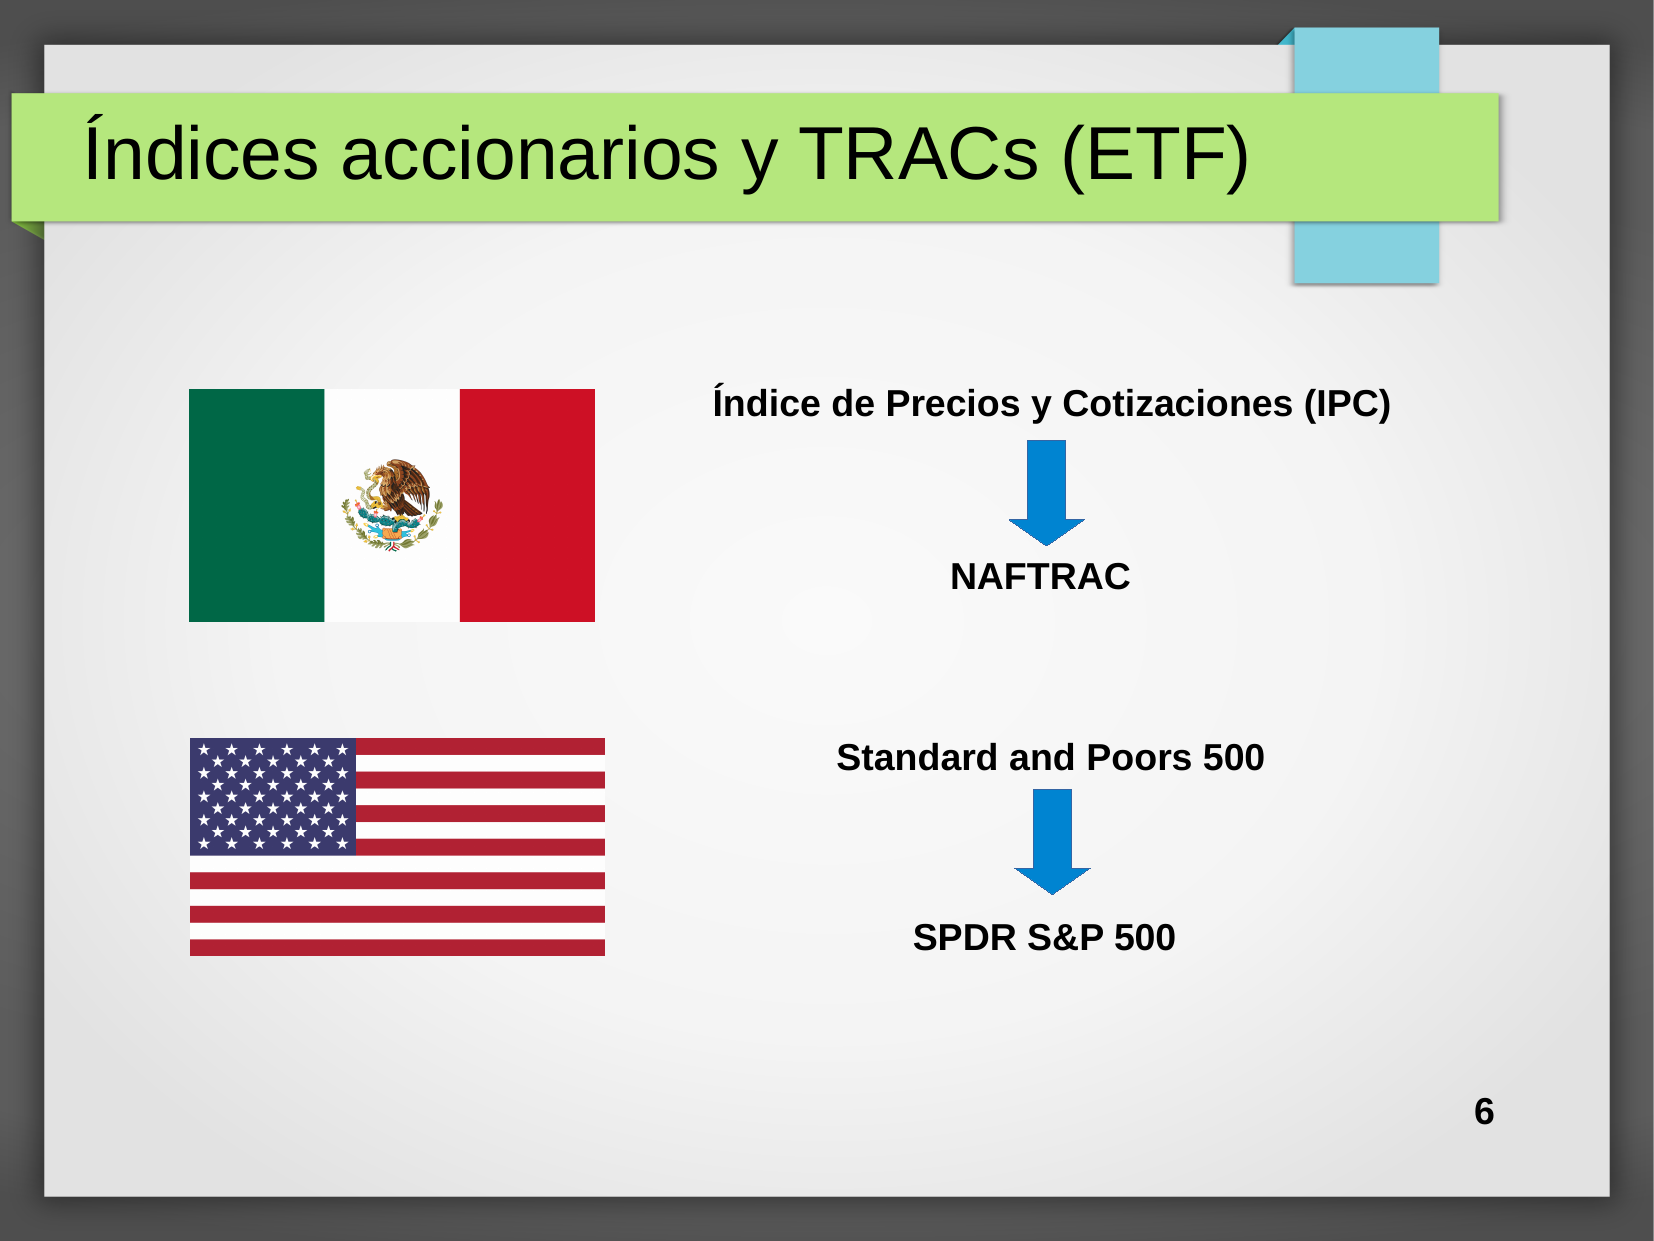

# Índices accionarios y TRACs (ETF)
Índice de Precios y Cotizaciones (IPC)
NAFTRAC
Standard and Poors 500
SPDR S&P 500
5